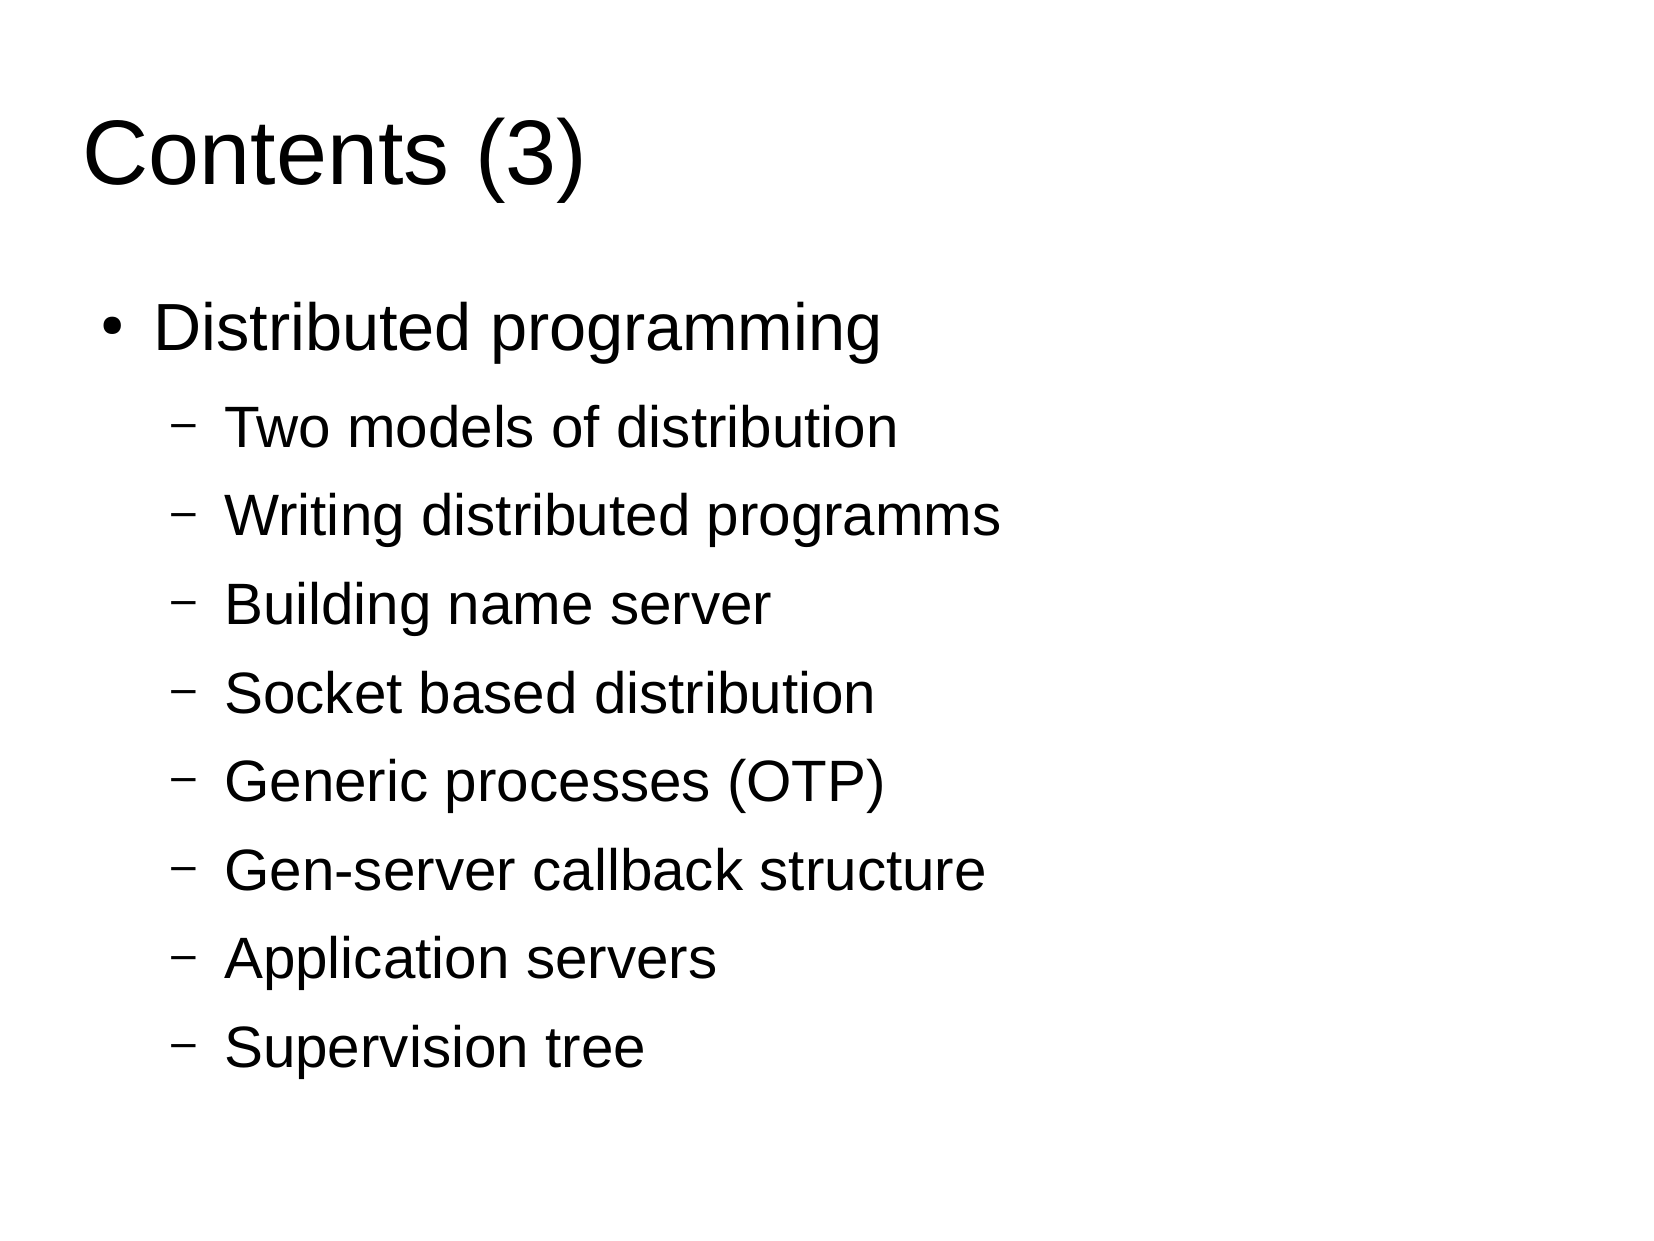

# Contents (3)
Distributed programming
Two models of distribution
Writing distributed programms
Building name server
Socket based distribution
Generic processes (OTP)
Gen-server callback structure
Application servers
Supervision tree